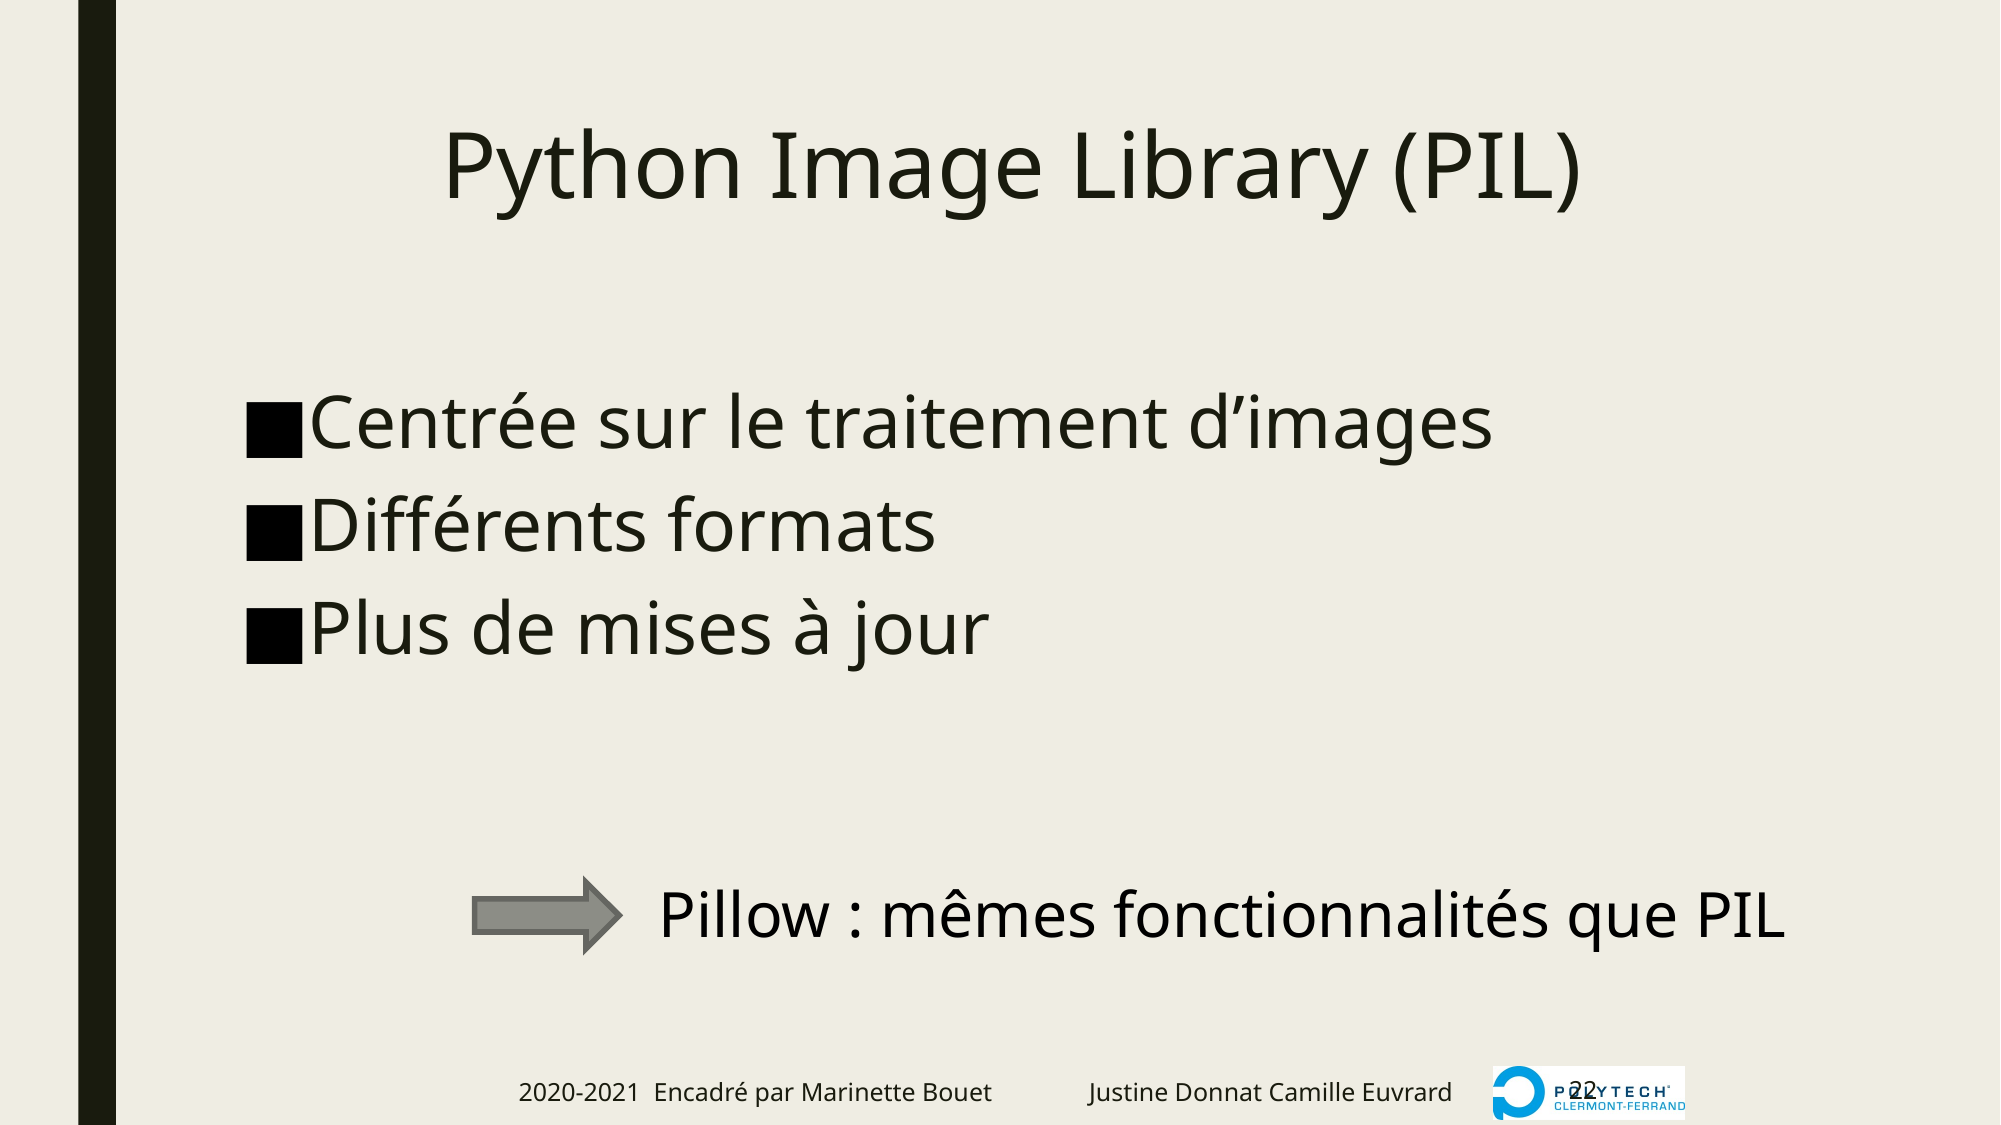

# Python Image Library (PIL)
Centrée sur le traitement d’images
Différents formats
Plus de mises à jour
Pillow : mêmes fonctionnalités que PIL
2020-2021 Encadré par Marinette Bouet Justine Donnat Camille Euvrard